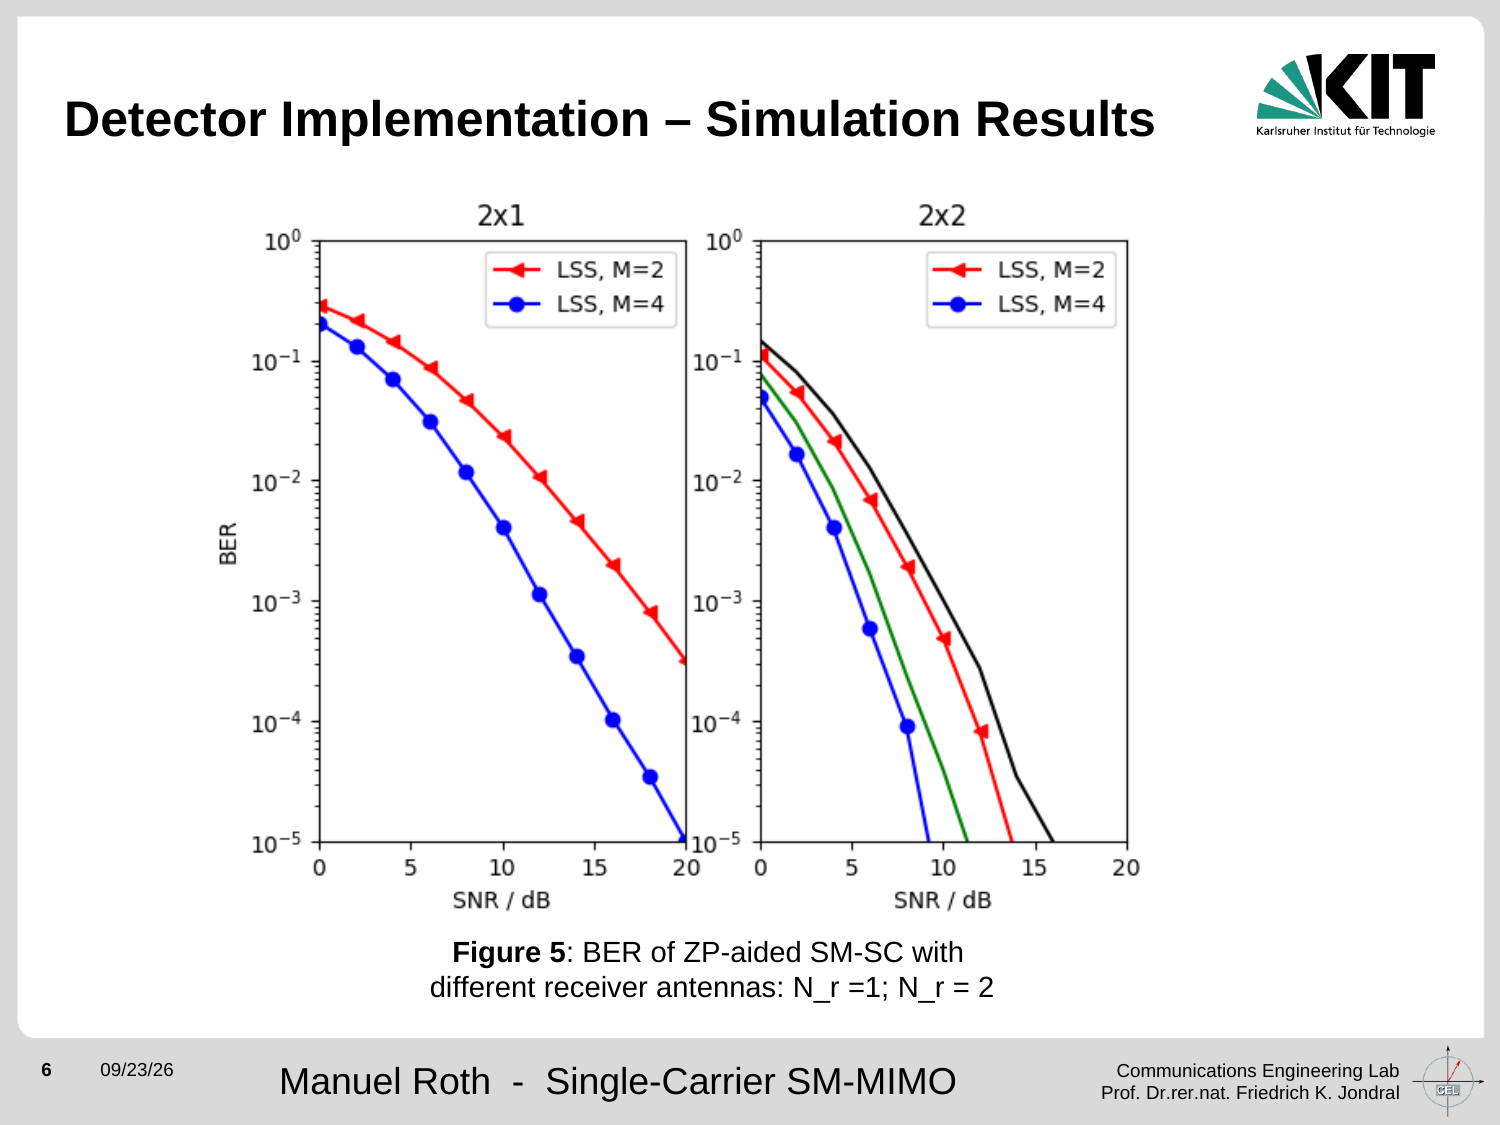

# Detector Implementation – Simulation Results
Figure 5: BER of ZP-aided SM-SC with
different receiver antennas: N_r =1; N_r = 2
Manuel Roth - Single-Carrier SM-MIMO